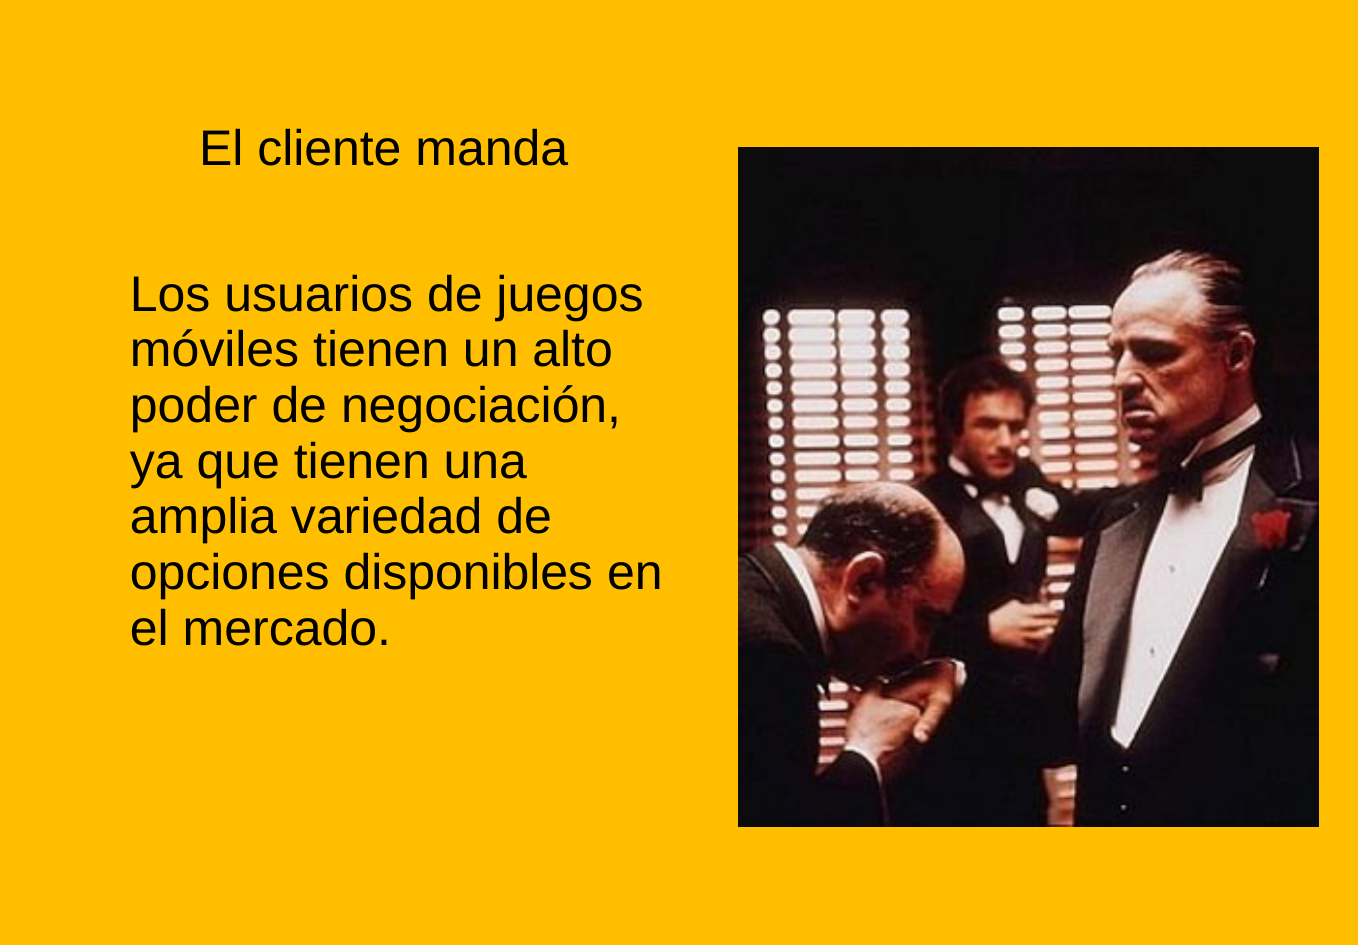

El cliente manda
# Los usuarios de juegos móviles tienen un alto poder de negociación, ya que tienen una amplia variedad de opciones disponibles en el mercado.